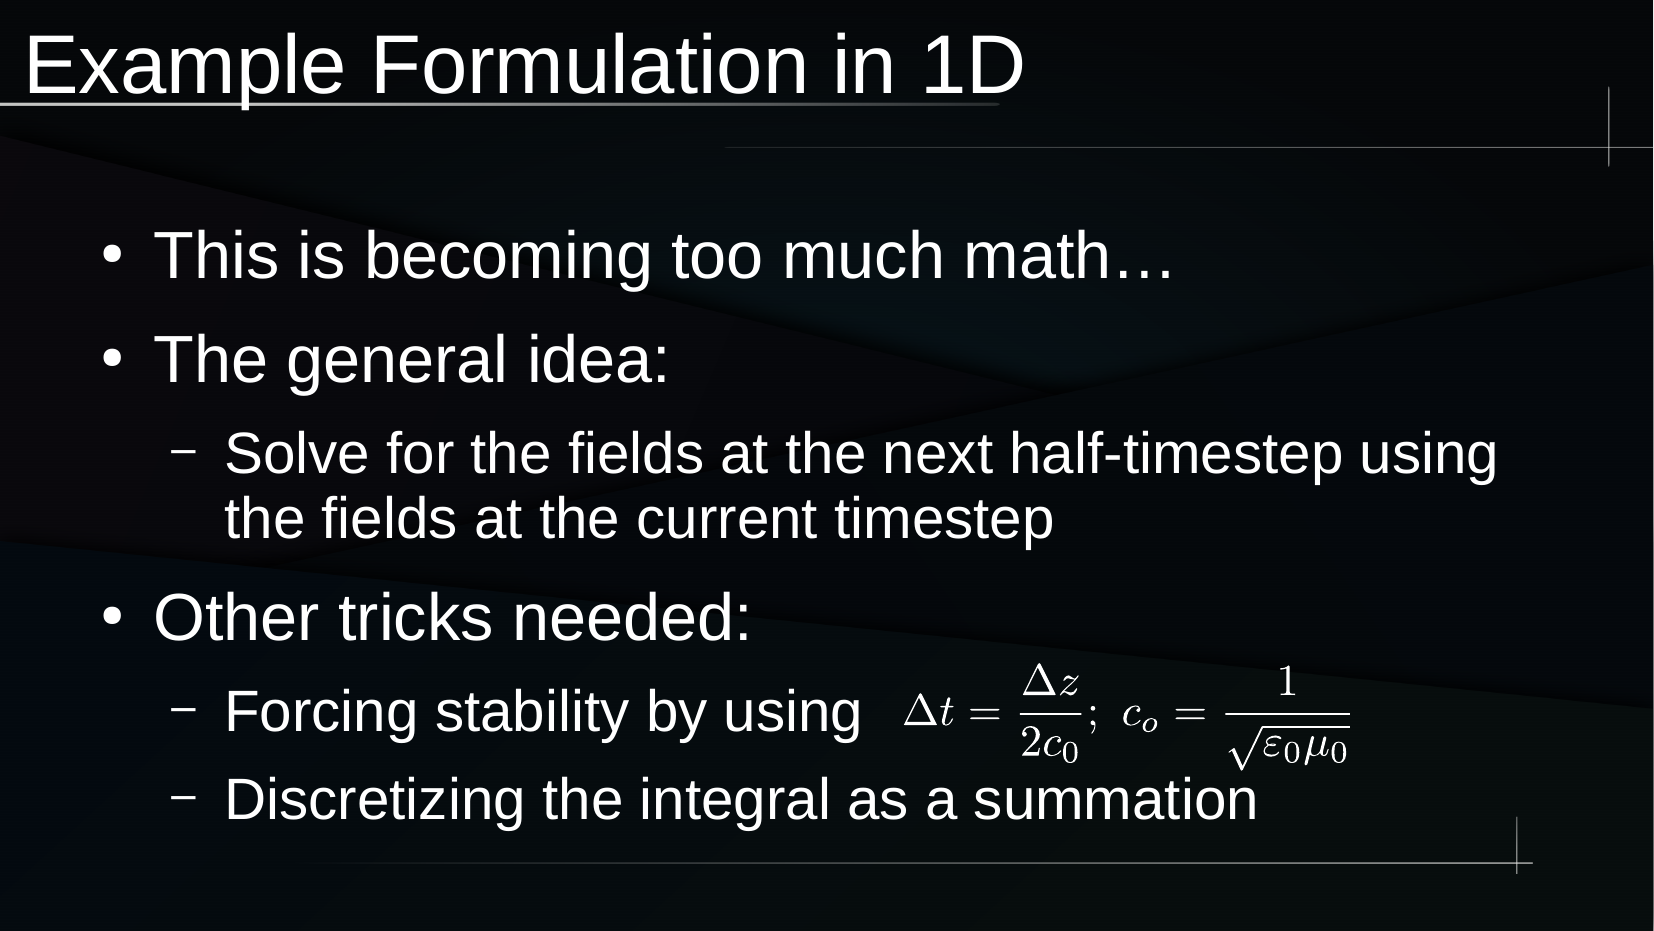

# Example Formulation in 1D
This is becoming too much math…
The general idea:
Solve for the fields at the next half-timestep using the fields at the current timestep
Other tricks needed:
Forcing stability by using
Discretizing the integral as a summation